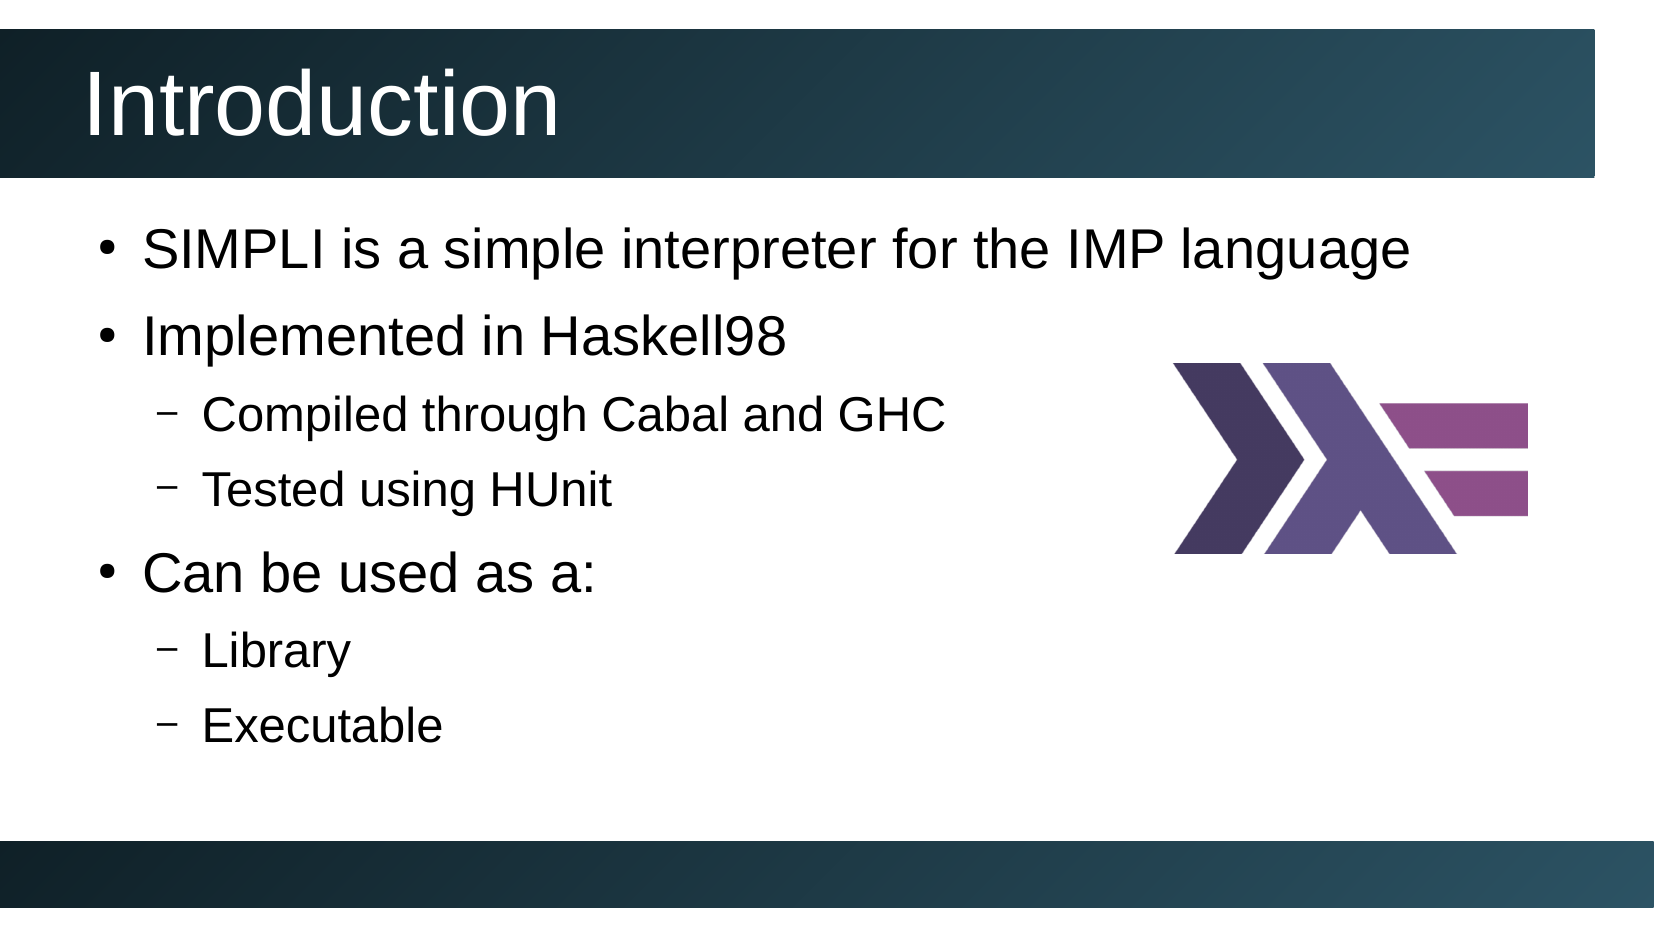

# Introduction
SIMPLI is a simple interpreter for the IMP language
Implemented in Haskell98
Compiled through Cabal and GHC
Tested using HUnit
Can be used as a:
Library
Executable